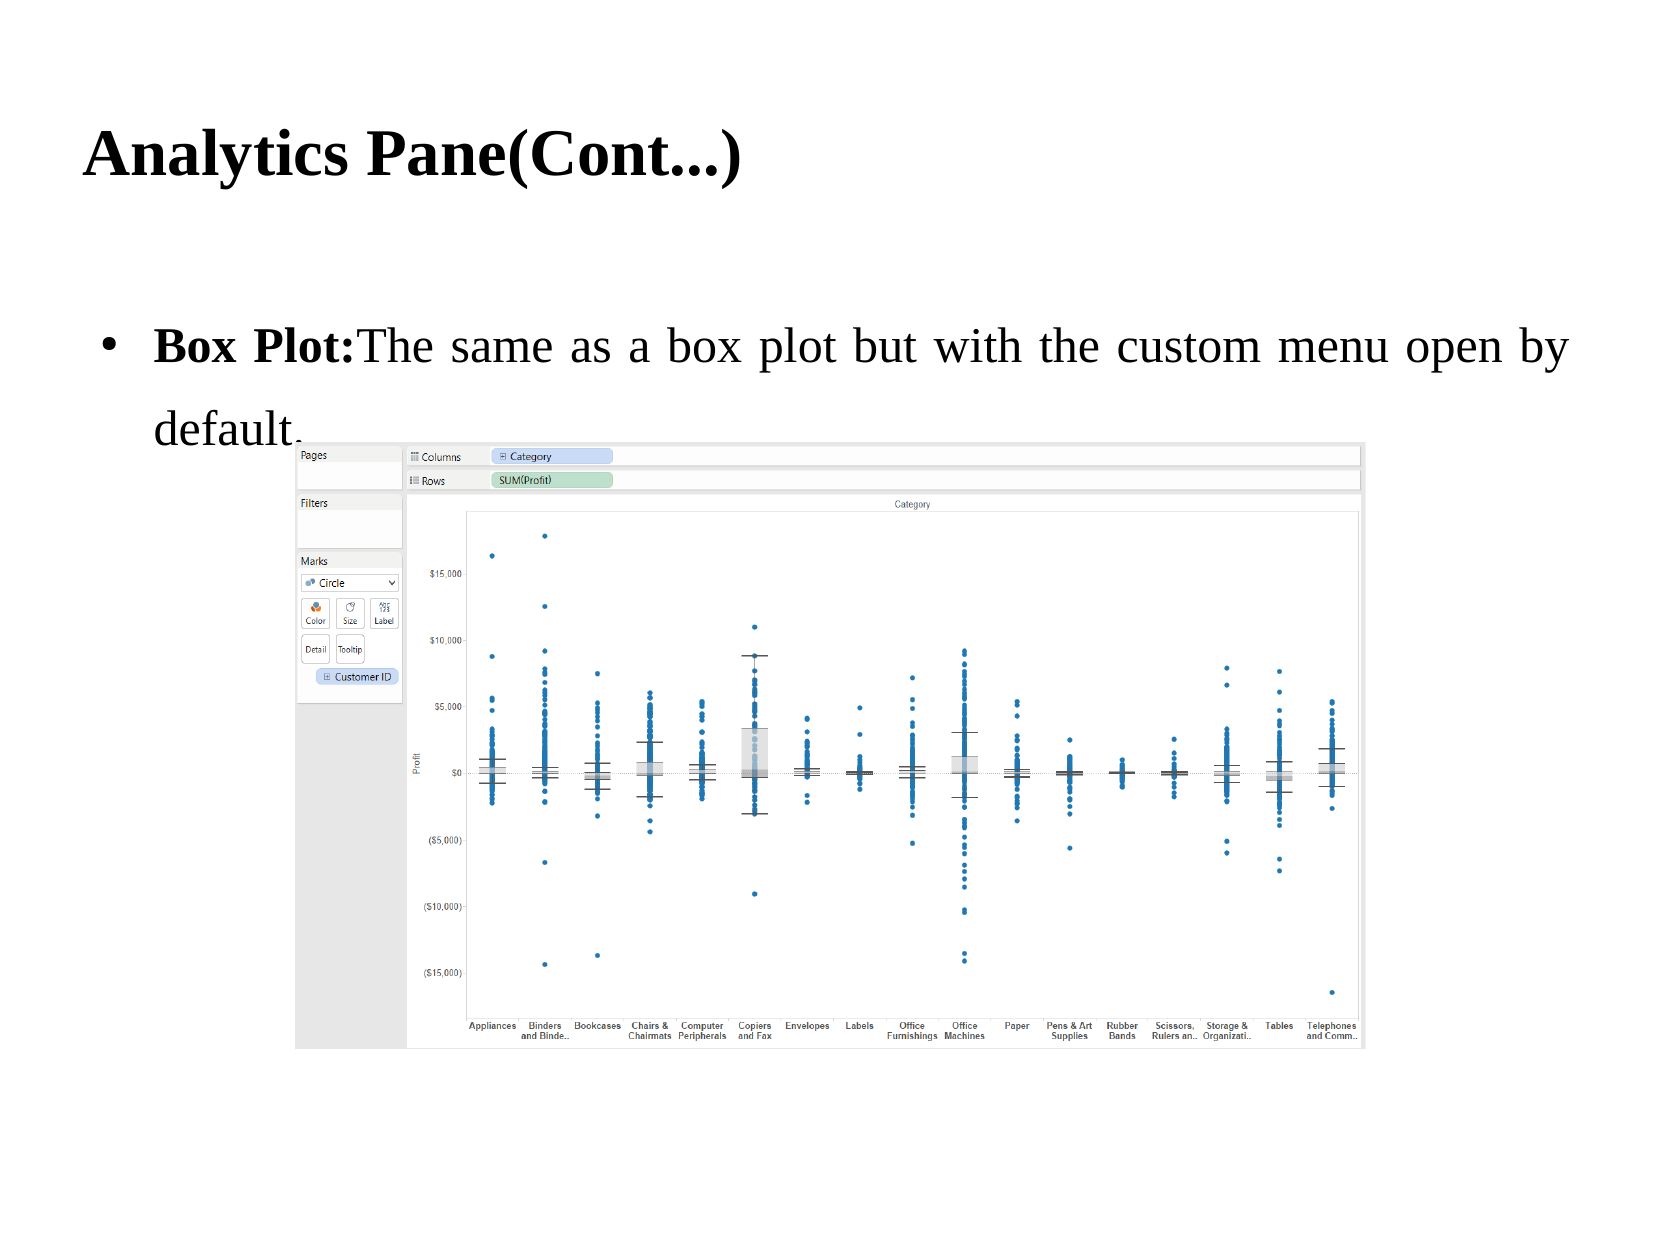

# Analytics Pane(Cont...)
Box Plot:The same as a box plot but with the custom menu open by default.